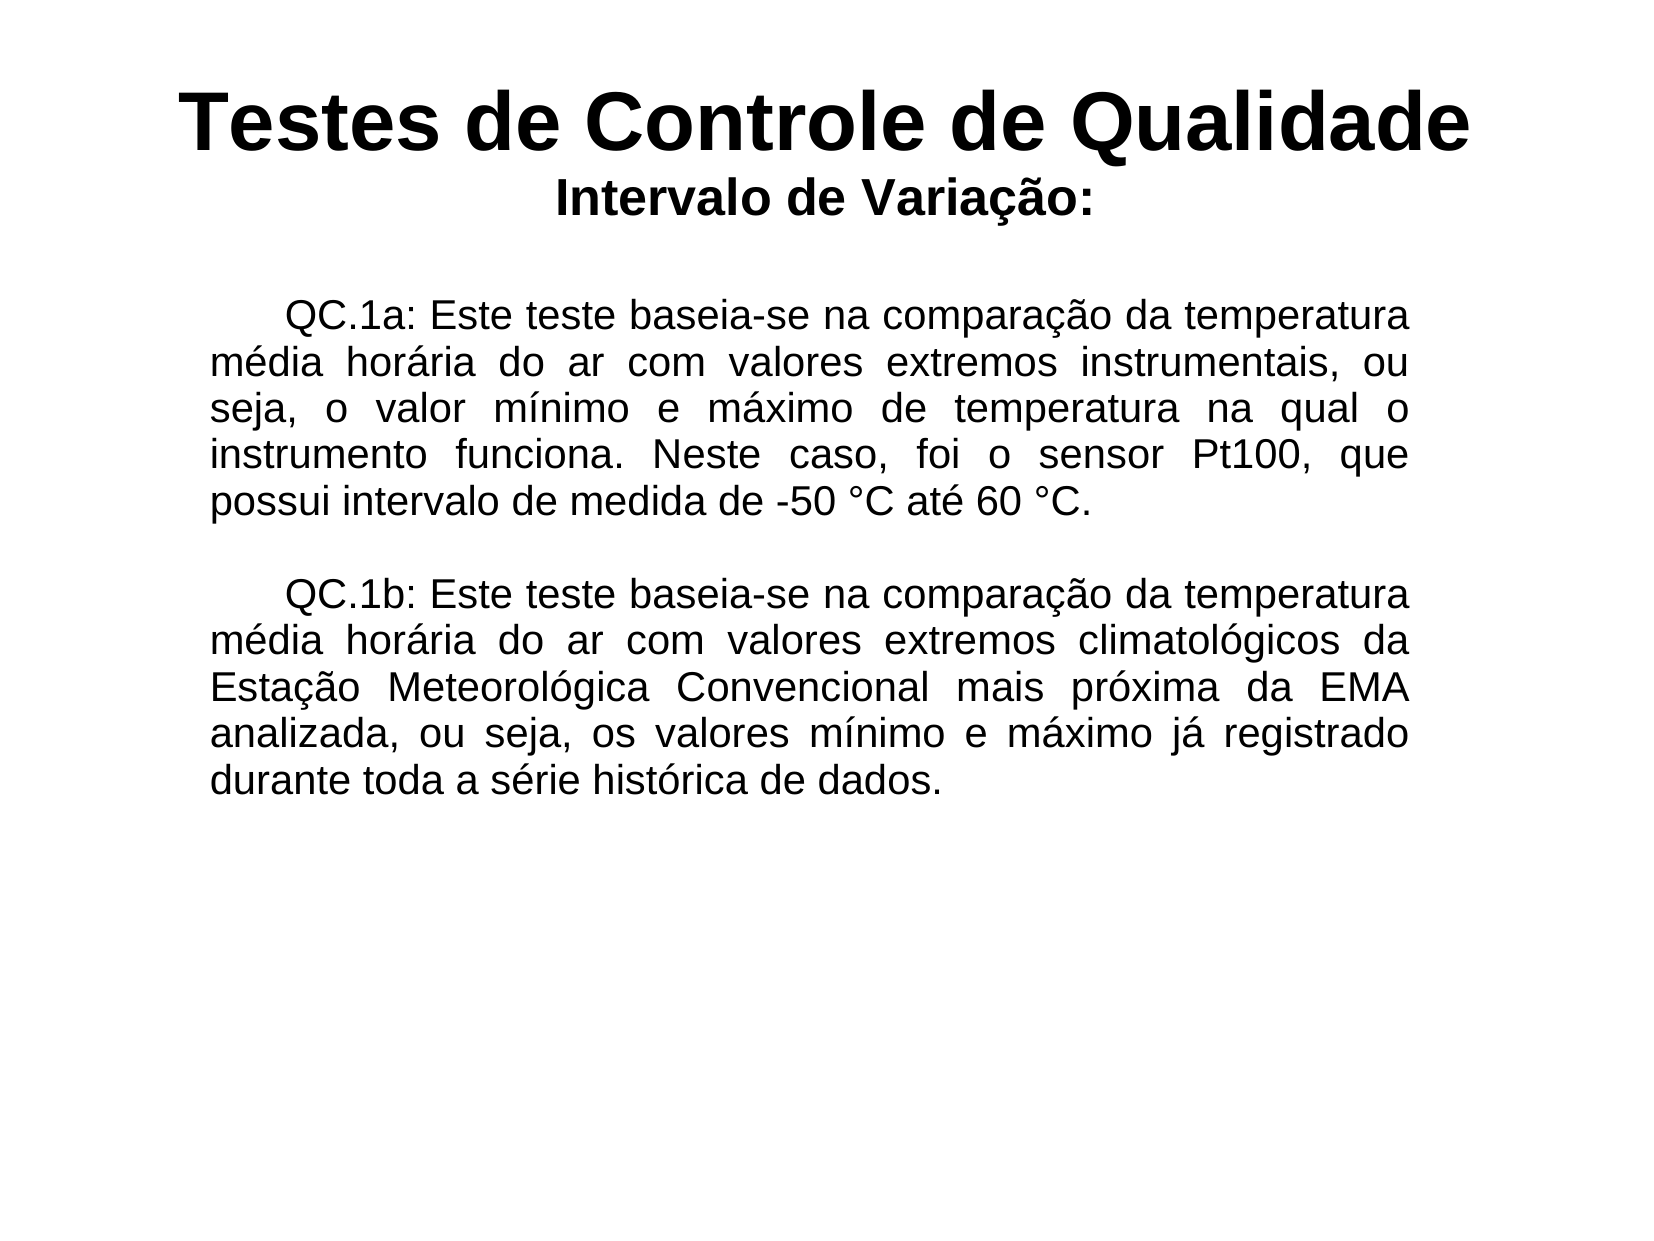

# Testes de Controle de Qualidade Intervalo de Variação:
	QC.1a: Este teste baseia-se na comparação da temperatura média horária do ar com valores extremos instrumentais, ou seja, o valor mínimo e máximo de temperatura na qual o instrumento funciona. Neste caso, foi o sensor Pt100, que possui intervalo de medida de -50 °C até 60 °C.
	QC.1b: Este teste baseia-se na comparação da temperatura média horária do ar com valores extremos climatológicos da Estação Meteorológica Convencional mais próxima da EMA analizada, ou seja, os valores mínimo e máximo já registrado durante toda a série histórica de dados.